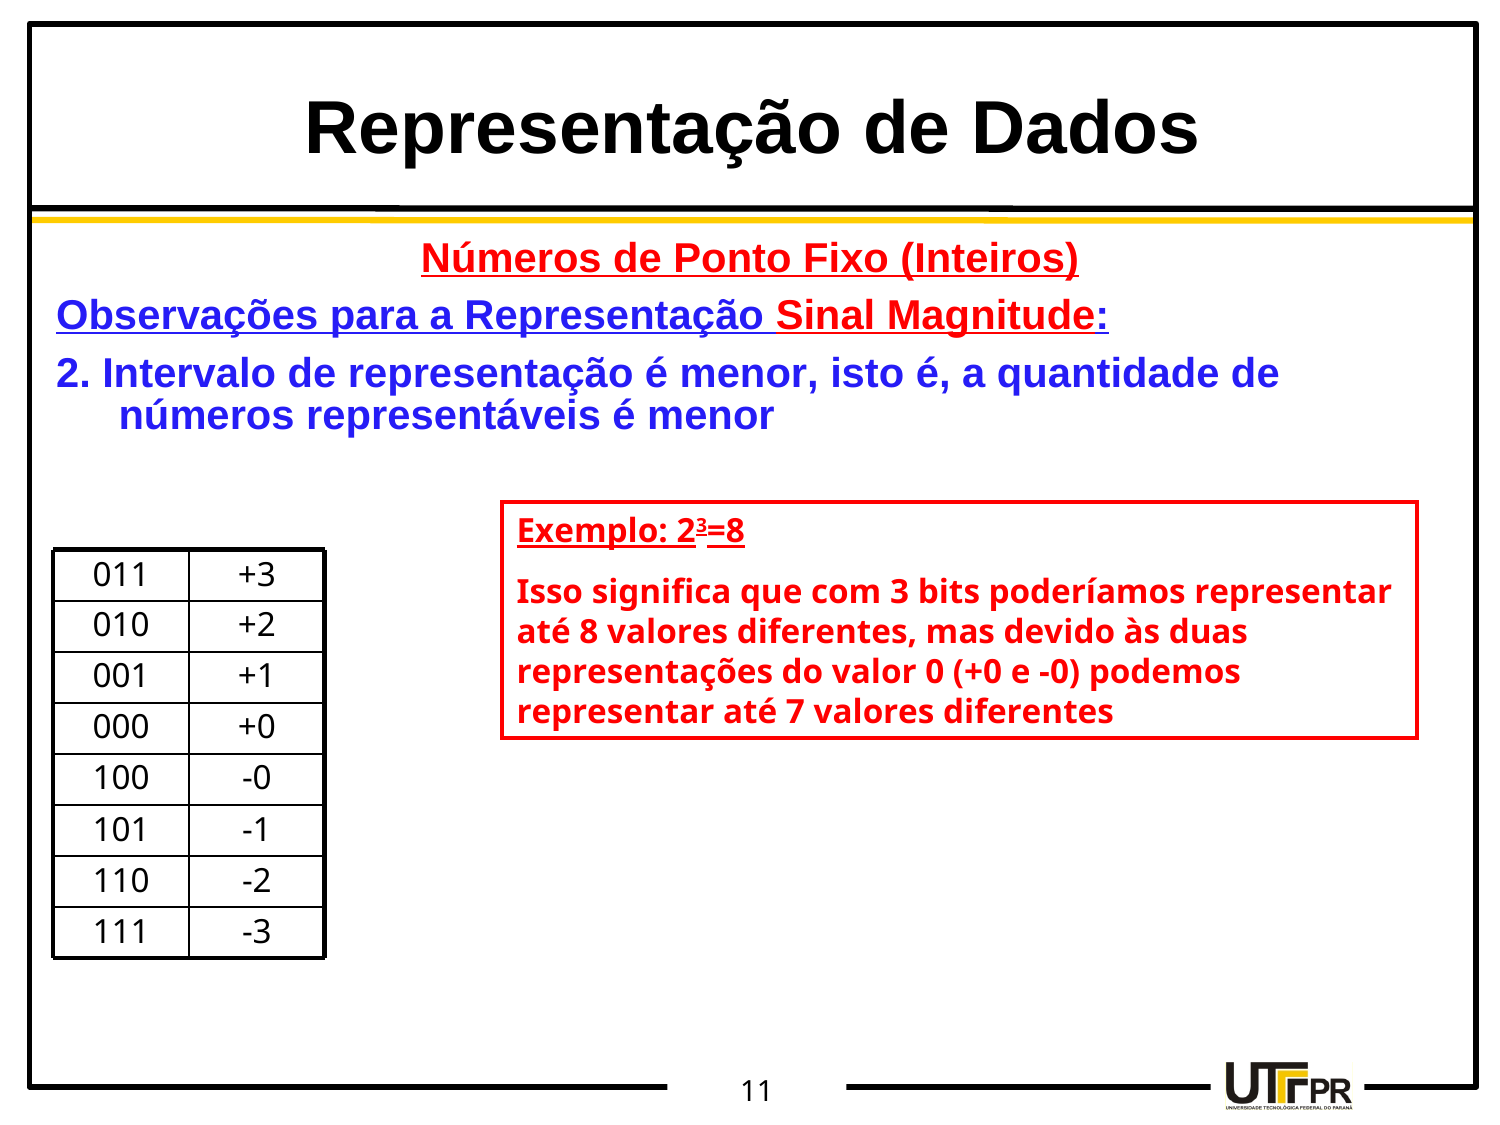

Representação de Dados
# Números de Ponto Fixo (Inteiros)
Observações para a Representação Sinal Magnitude:
2. Intervalo de representação é menor, isto é, a quantidade de números representáveis é menor
Exemplo: 23=8
Isso significa que com 3 bits poderíamos representar até 8 valores diferentes, mas devido às duas representações do valor 0 (+0 e -0) podemos representar até 7 valores diferentes
011
+3
010
+2
001
+1
000
+0
100
-0
101
-1
110
-2
111
-3